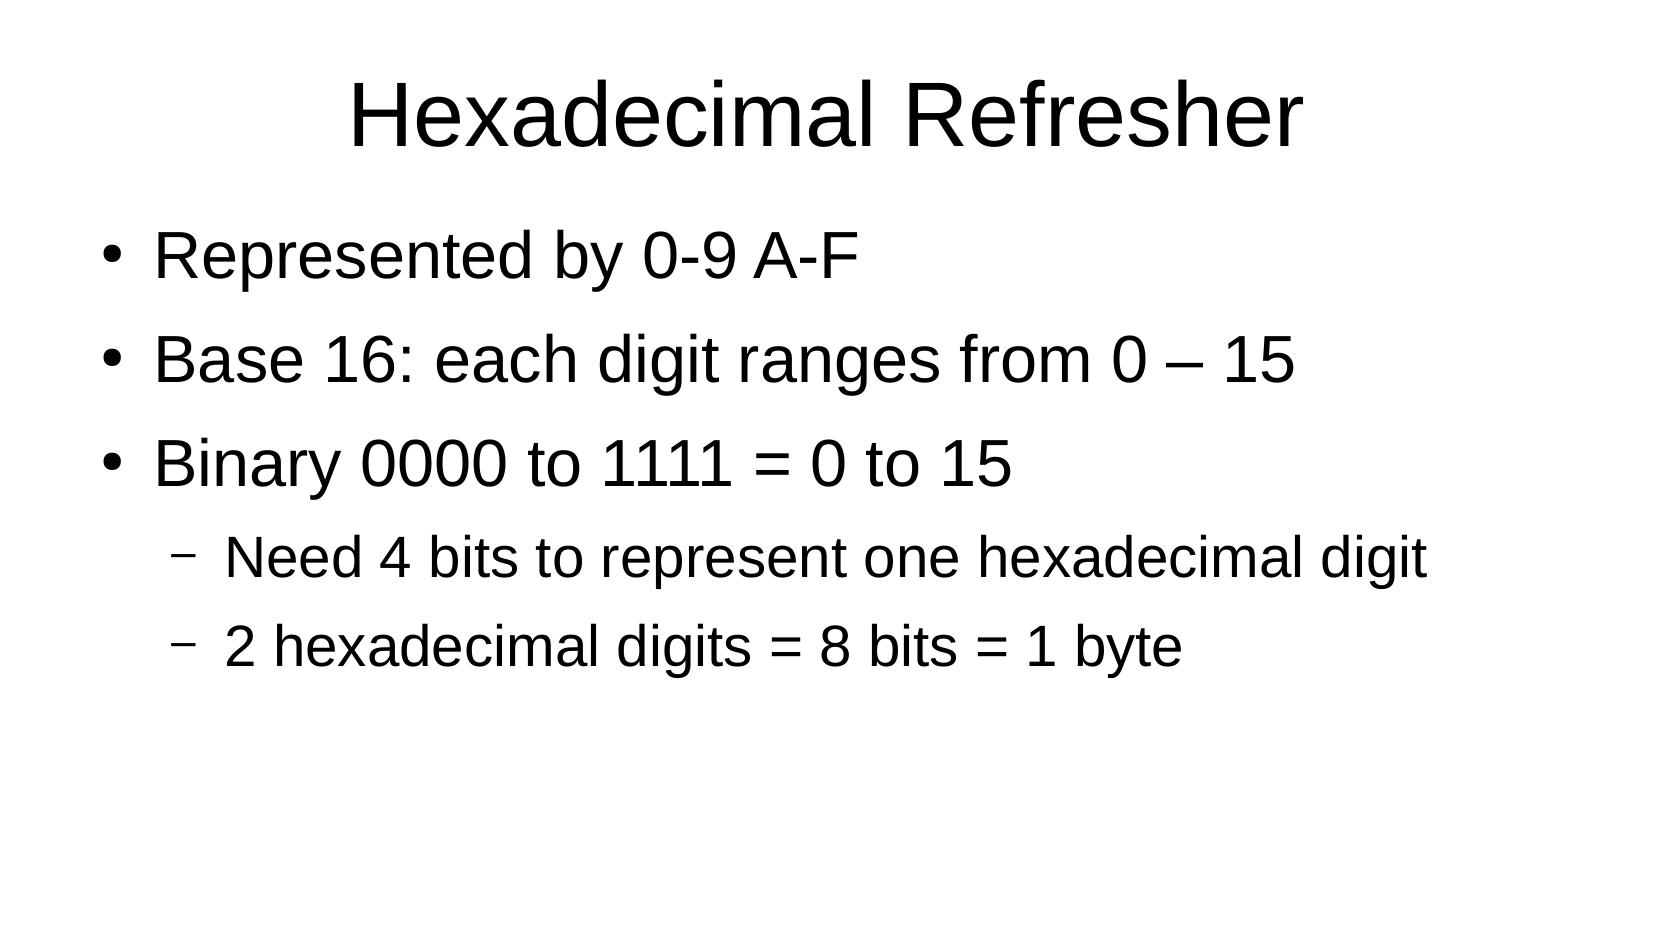

# Hexadecimal Refresher
Represented by 0-9 A-F
Base 16: each digit ranges from 0 – 15
Binary 0000 to 1111 = 0 to 15
Need 4 bits to represent one hexadecimal digit
2 hexadecimal digits = 8 bits = 1 byte